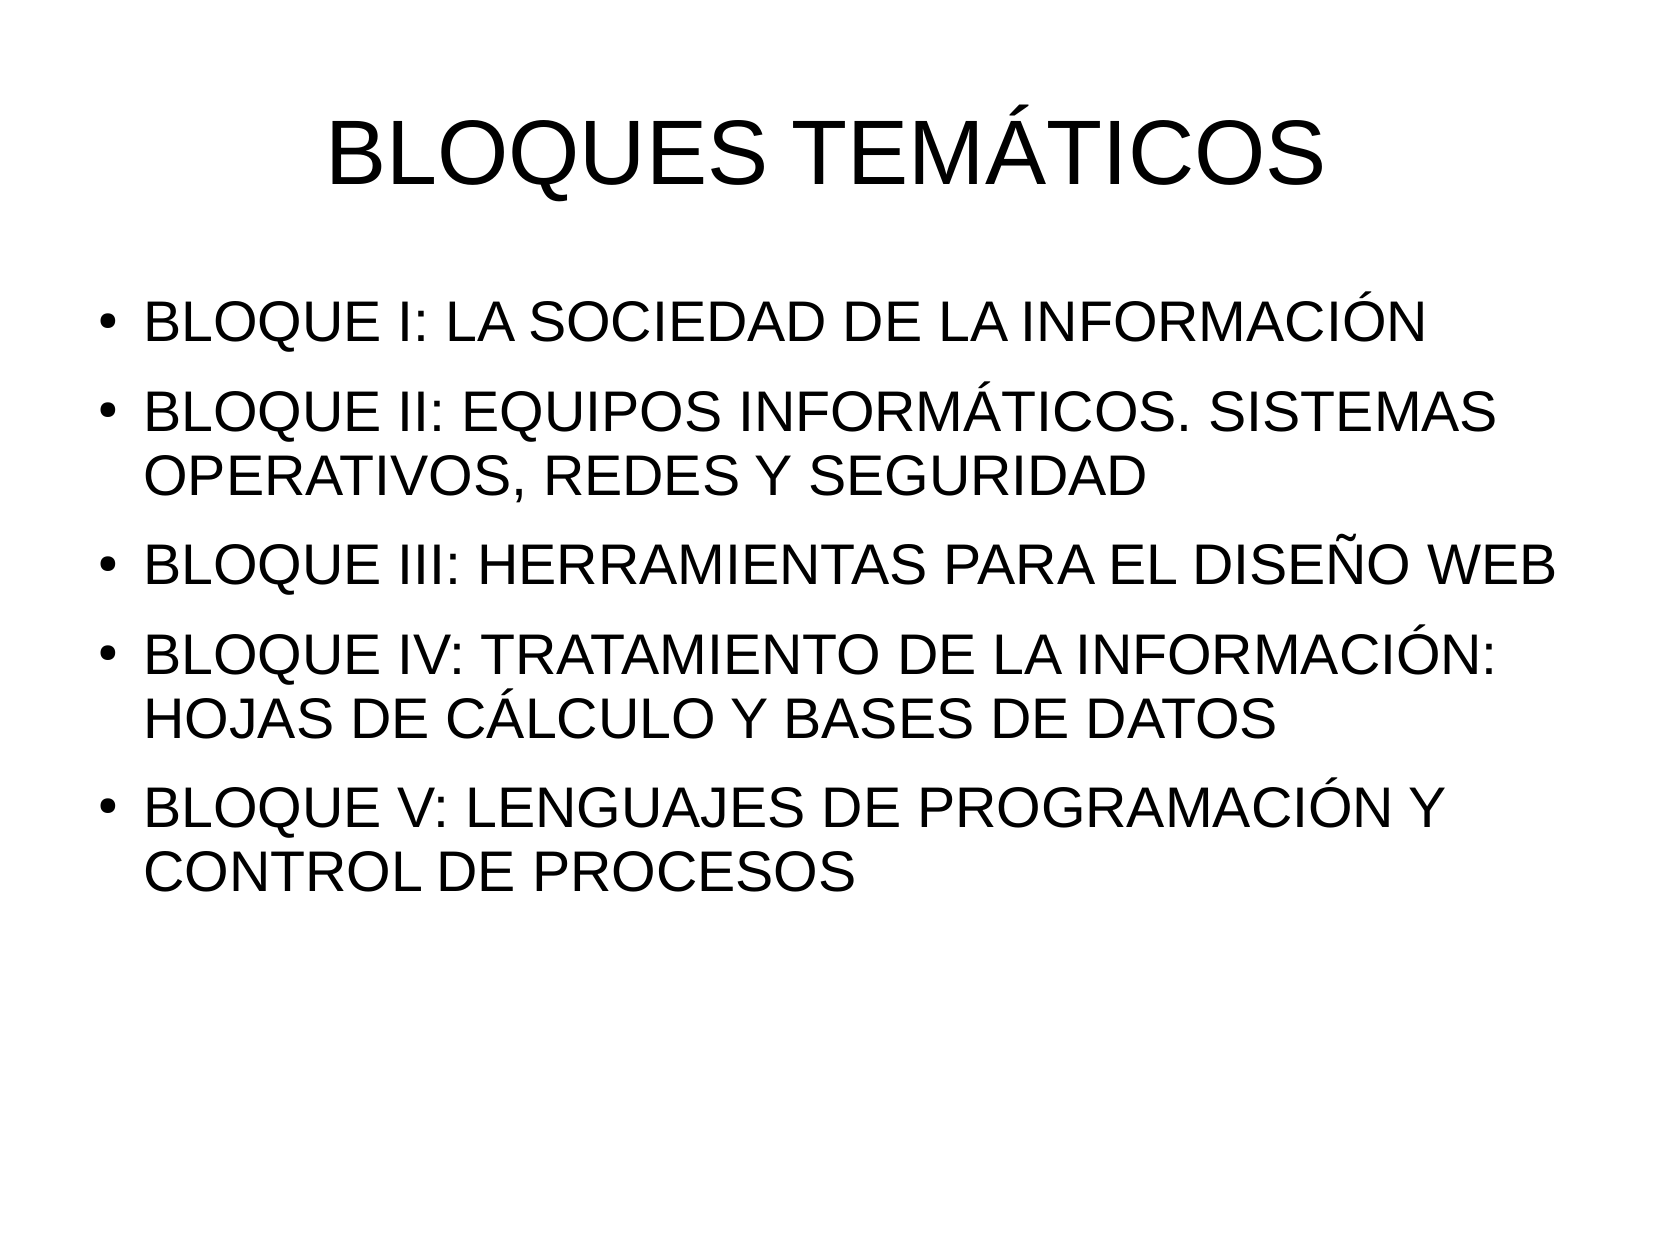

# BLOQUES TEMÁTICOS
BLOQUE I: LA SOCIEDAD DE LA INFORMACIÓN
BLOQUE II: EQUIPOS INFORMÁTICOS. SISTEMAS OPERATIVOS, REDES Y SEGURIDAD
BLOQUE III: HERRAMIENTAS PARA EL DISEÑO WEB
BLOQUE IV: TRATAMIENTO DE LA INFORMACIÓN: HOJAS DE CÁLCULO Y BASES DE DATOS
BLOQUE V: LENGUAJES DE PROGRAMACIÓN Y CONTROL DE PROCESOS